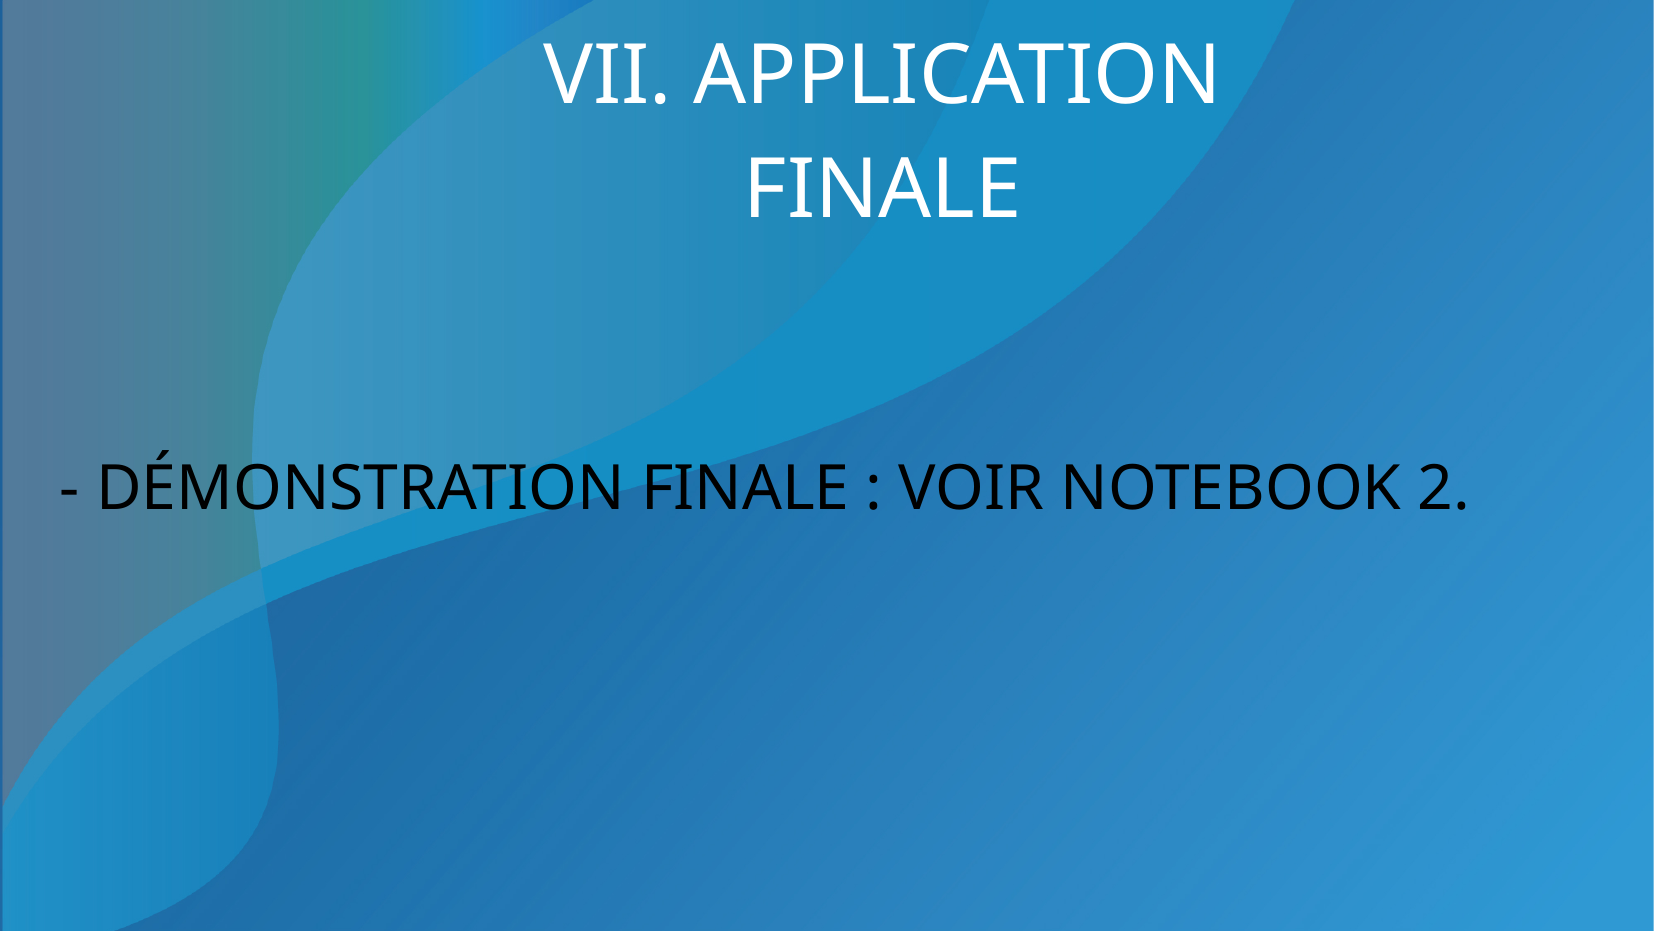

# VII. APPLICATION FINALE
- DÉMONSTRATION FINALE : VOIR NOTEBOOK 2.